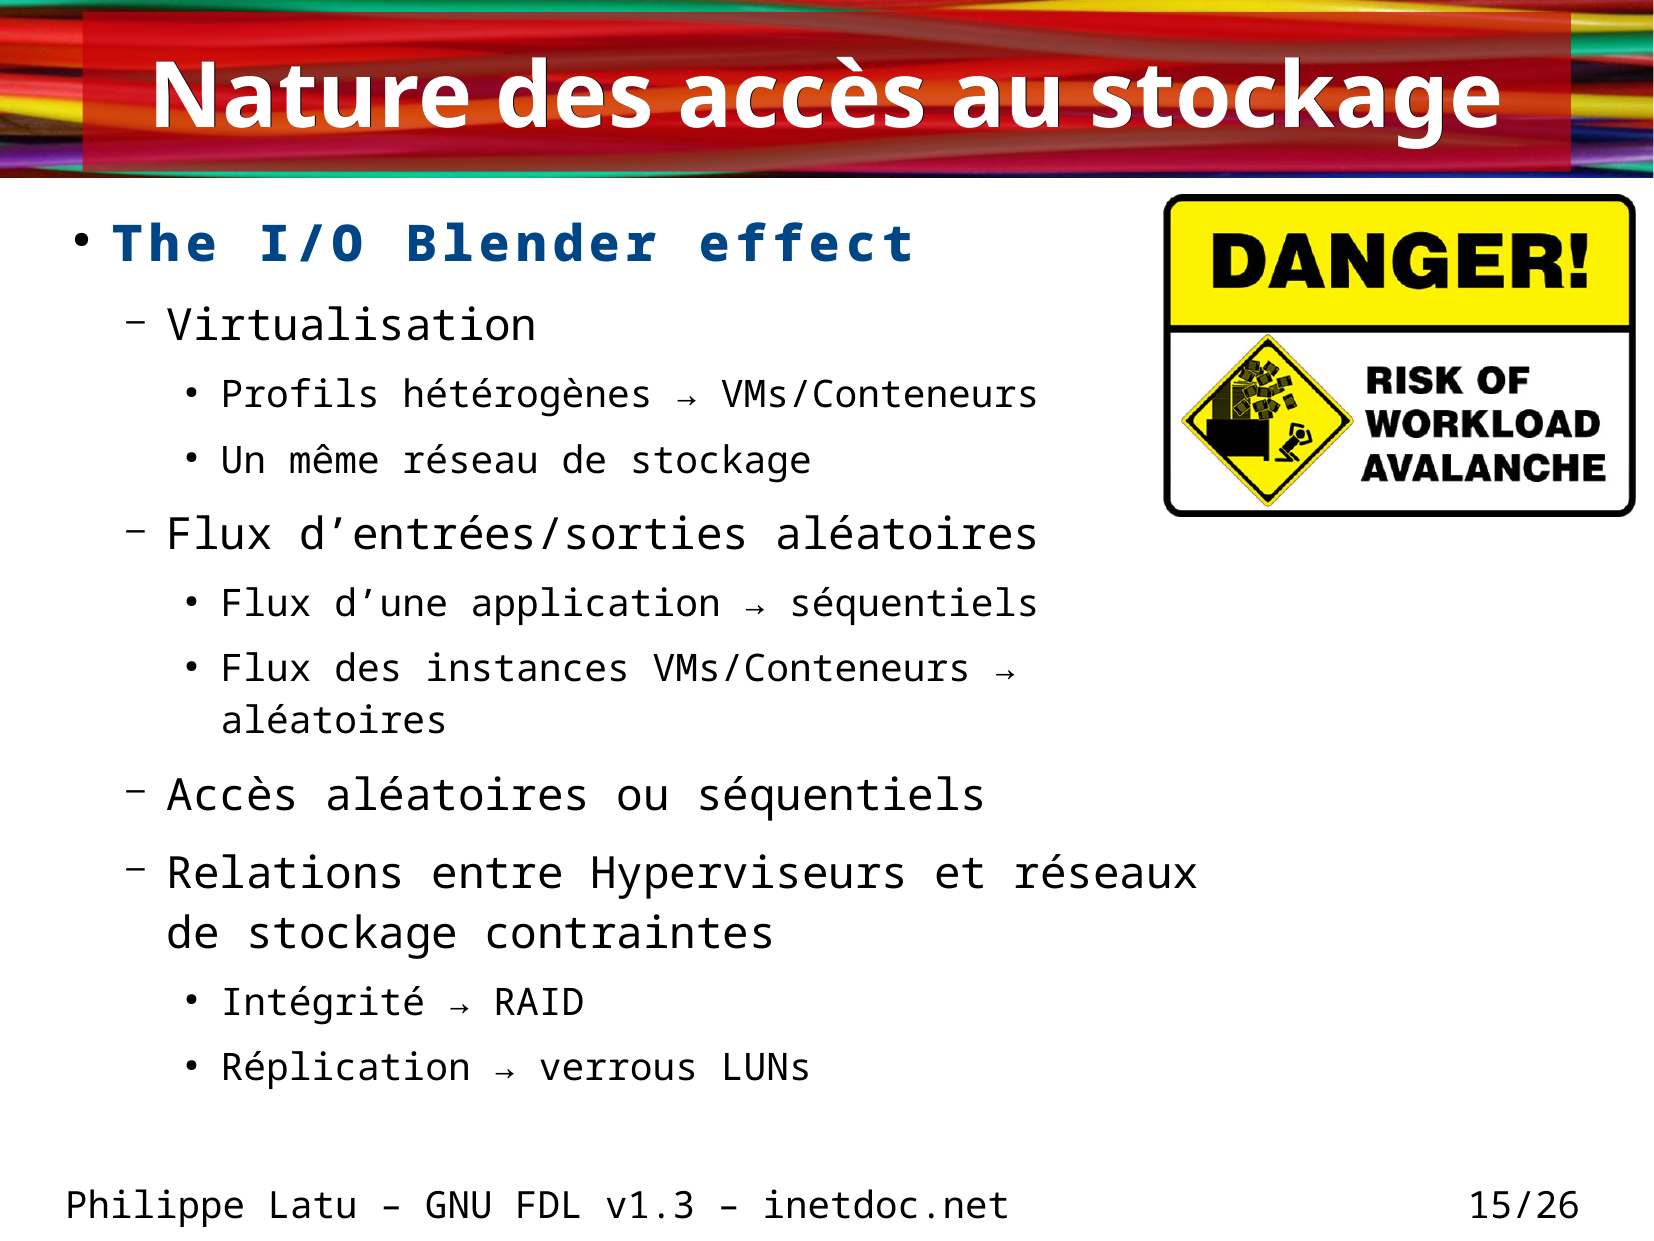

# Nature des accès au stockage
The I/O Blender effect
Virtualisation
Profils hétérogènes → VMs/Conteneurs
Un même réseau de stockage
Flux d’entrées/sorties aléatoires
Flux d’une application → séquentiels
Flux des instances VMs/Conteneurs → aléatoires
Accès aléatoires ou séquentiels
Relations entre Hyperviseurs et réseaux de stockage contraintes
Intégrité → RAID
Réplication → verrous LUNs
Philippe Latu – GNU FDL v1.3 – inetdoc.net /26